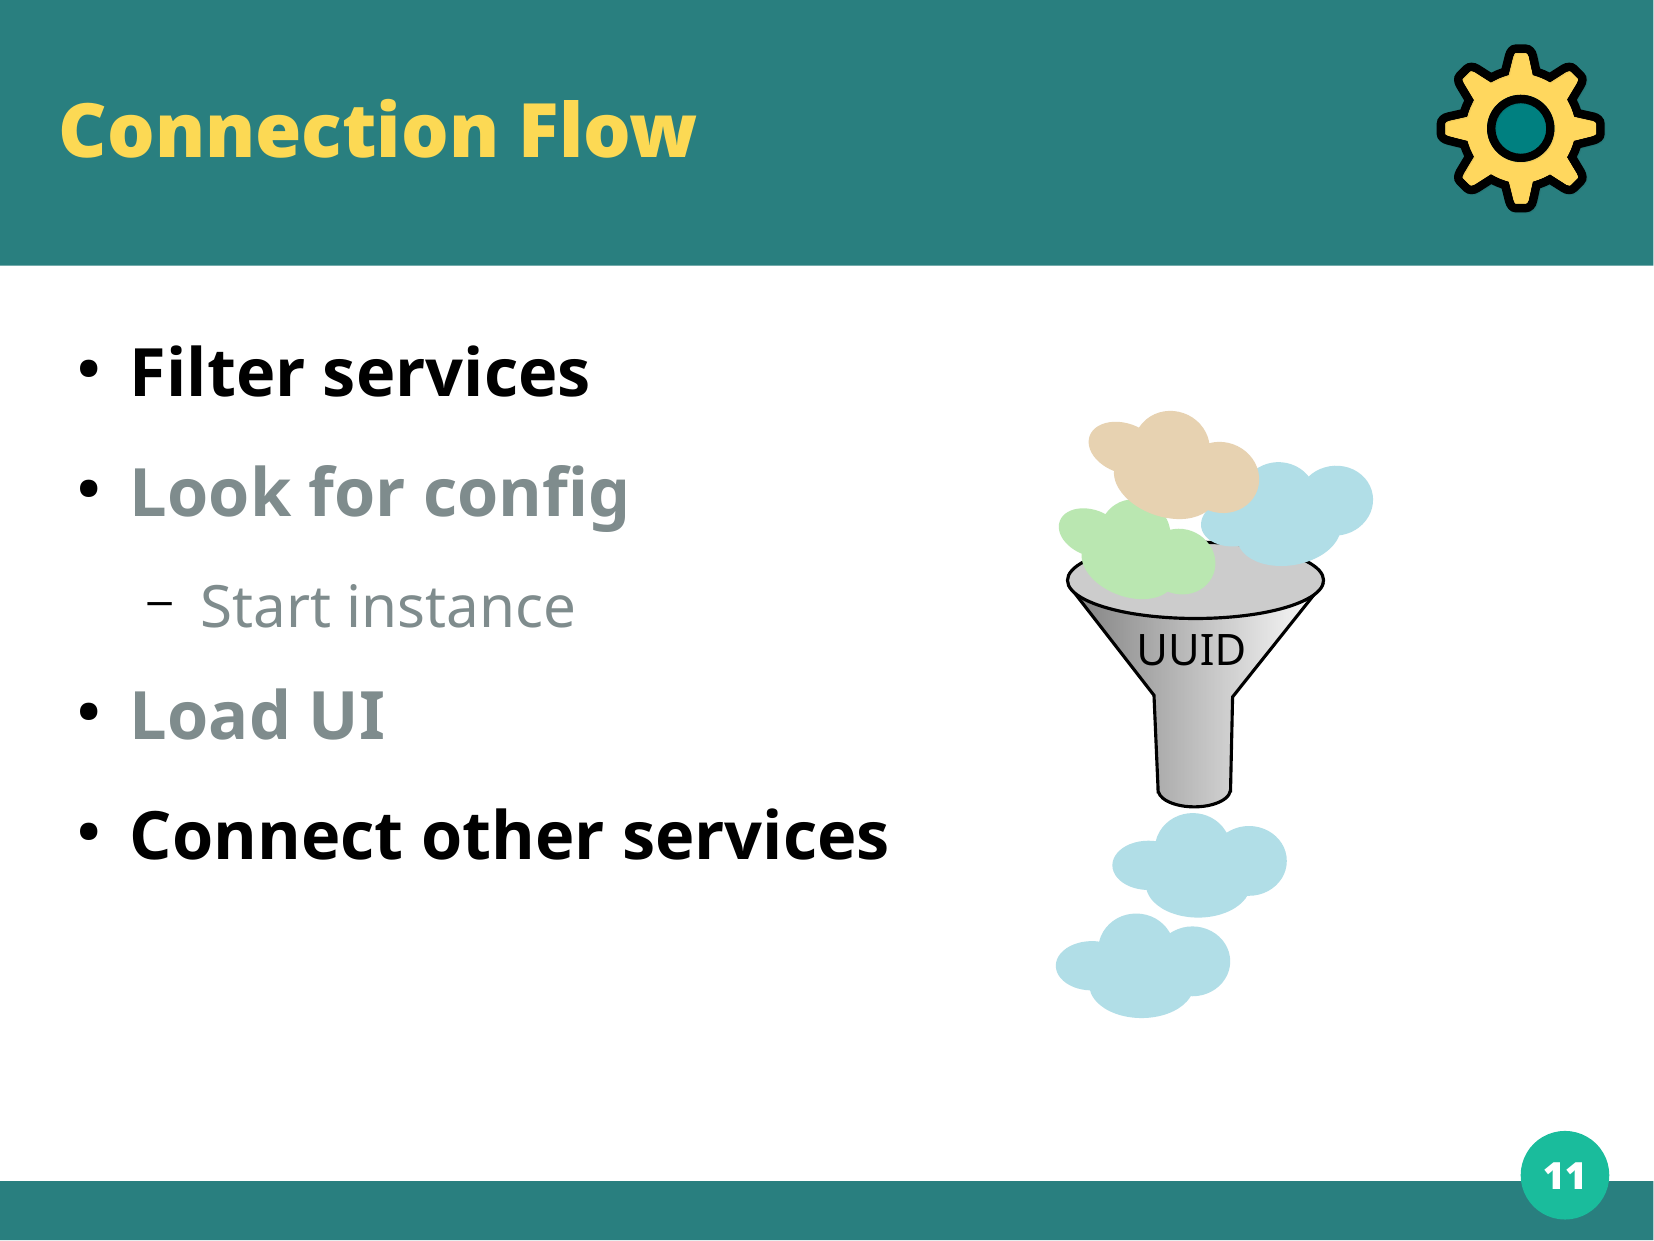

# Connection Flow
Filter services
Look for config
Start instance
Load UI
Connect other services
11